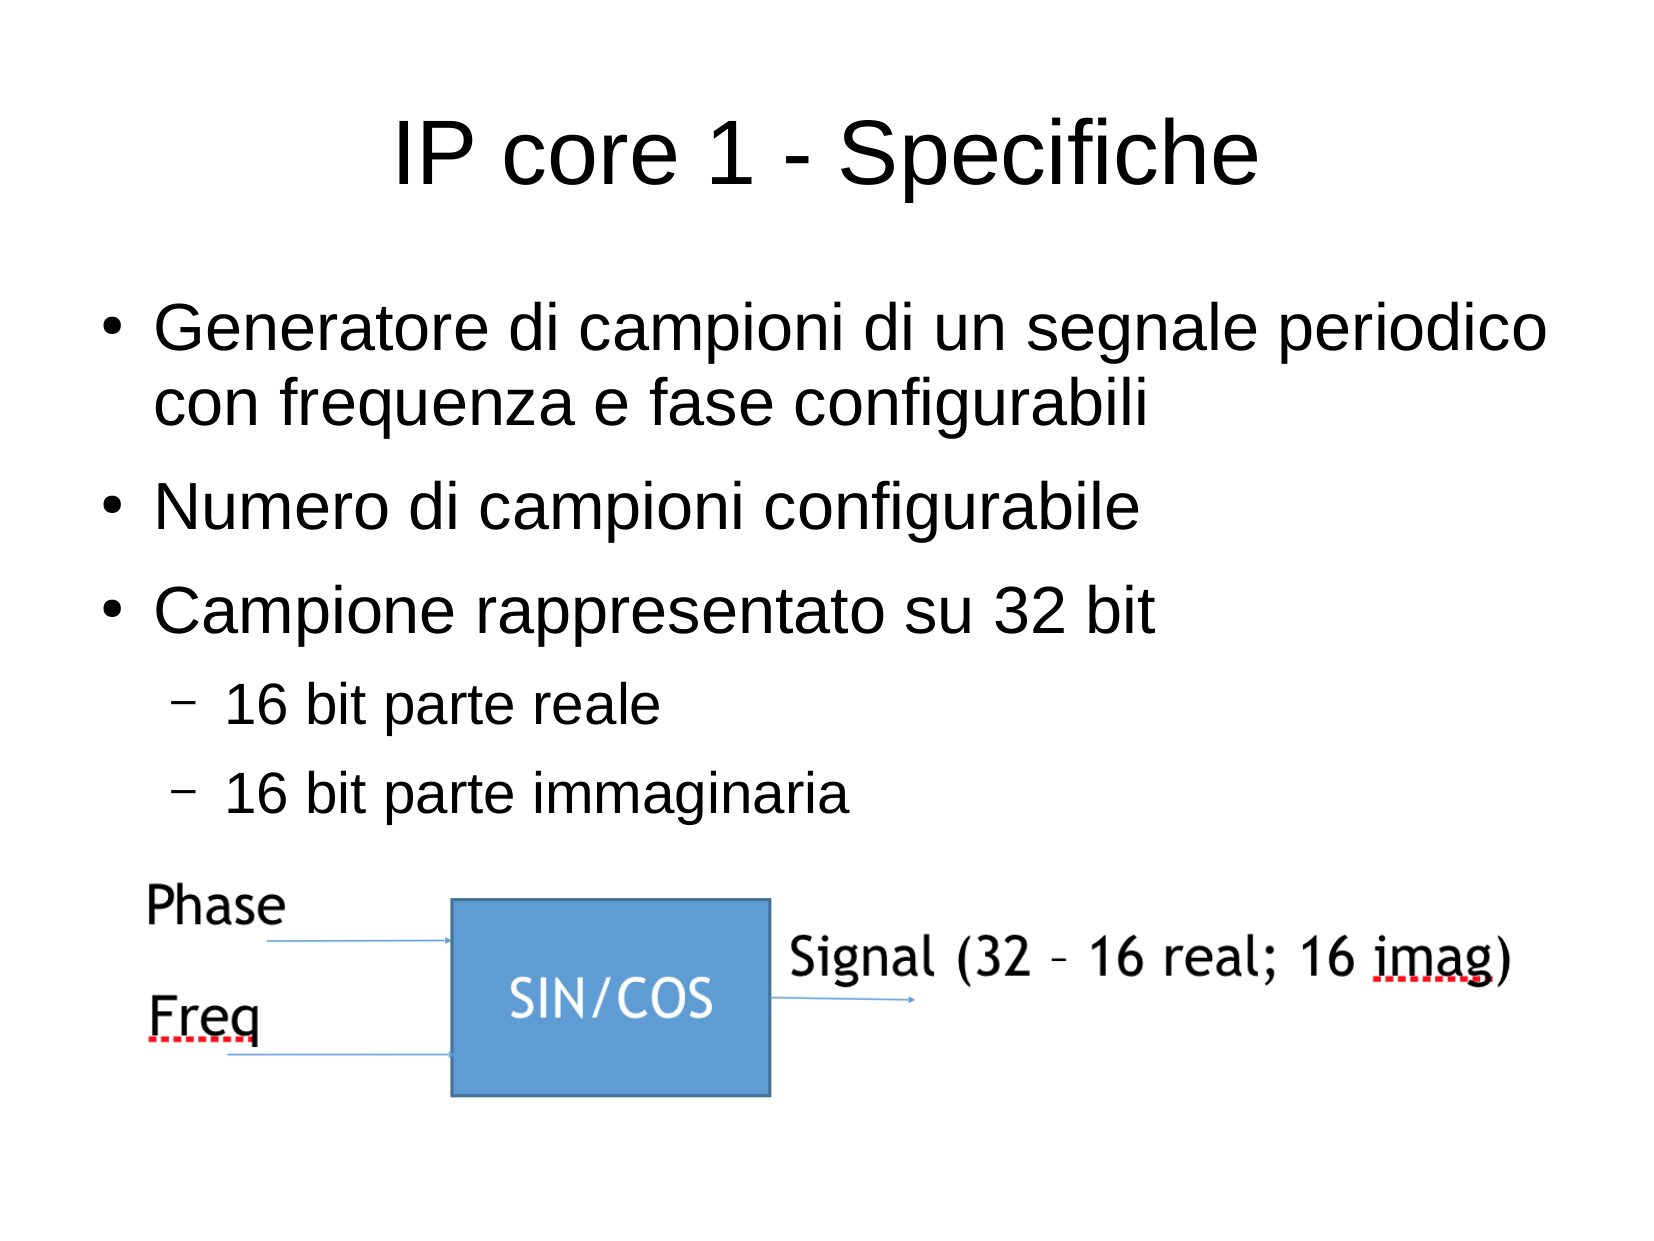

# IP core 1 - Specifiche
Generatore di campioni di un segnale periodico con frequenza e fase configurabili
Numero di campioni configurabile
Campione rappresentato su 32 bit
16 bit parte reale
16 bit parte immaginaria